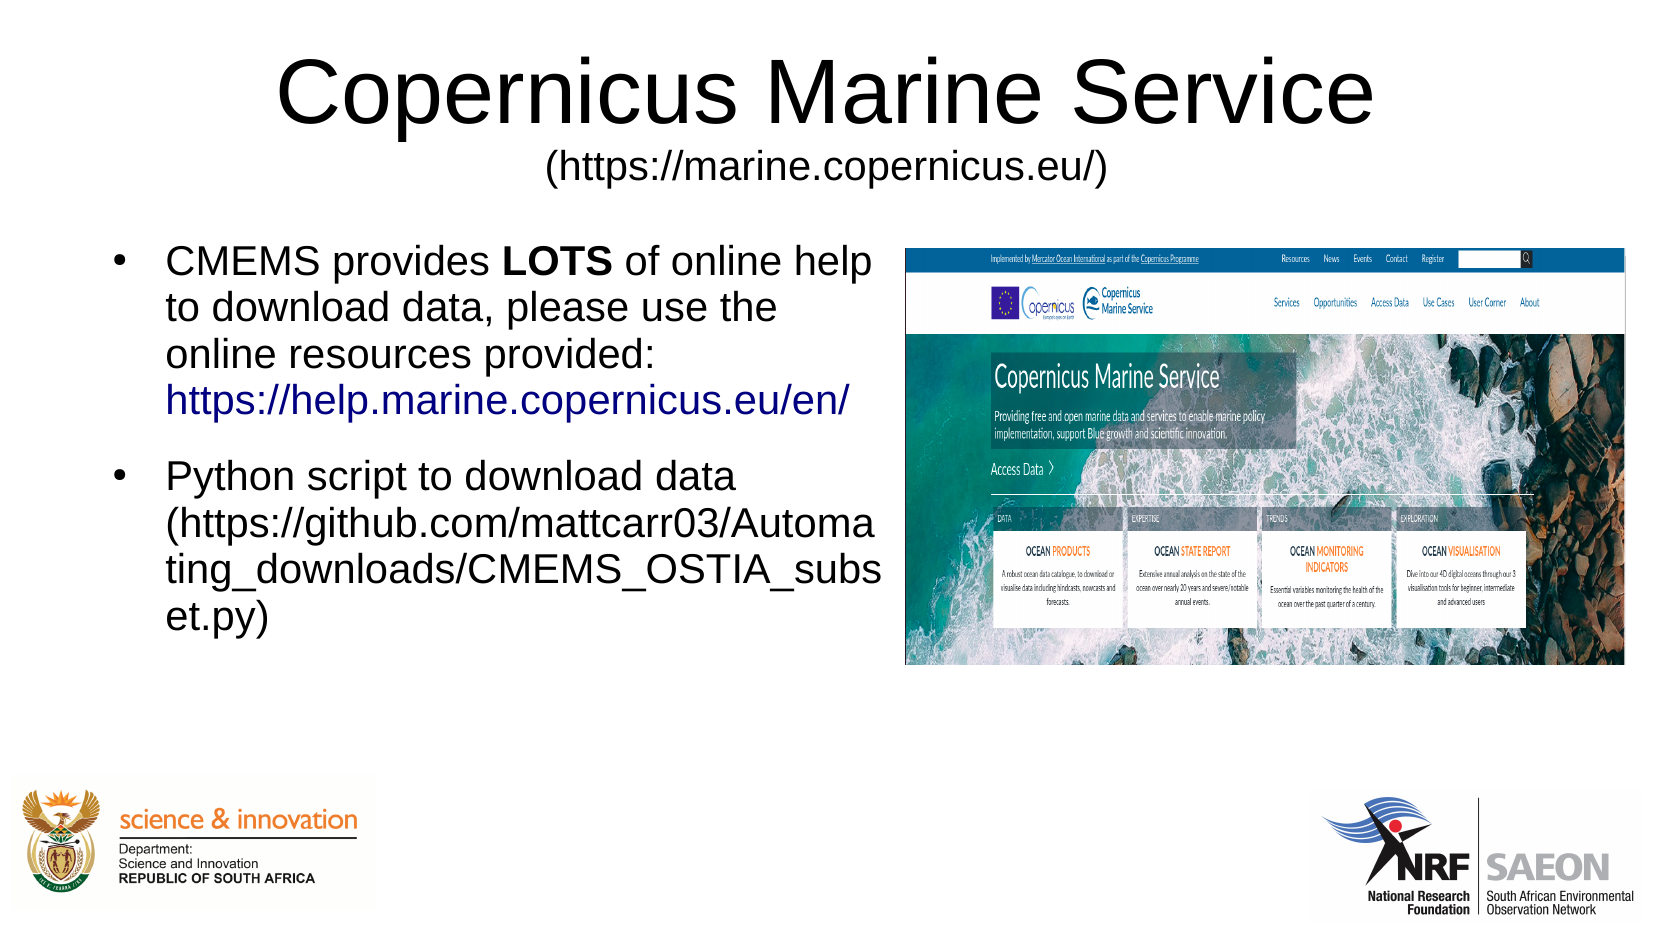

# Copernicus Marine Service (https://marine.copernicus.eu/)
CMEMS provides LOTS of online help to download data, please use the online resources provided:https://help.marine.copernicus.eu/en/
Python script to download data (https://github.com/mattcarr03/Automating_downloads/CMEMS_OSTIA_subset.py)